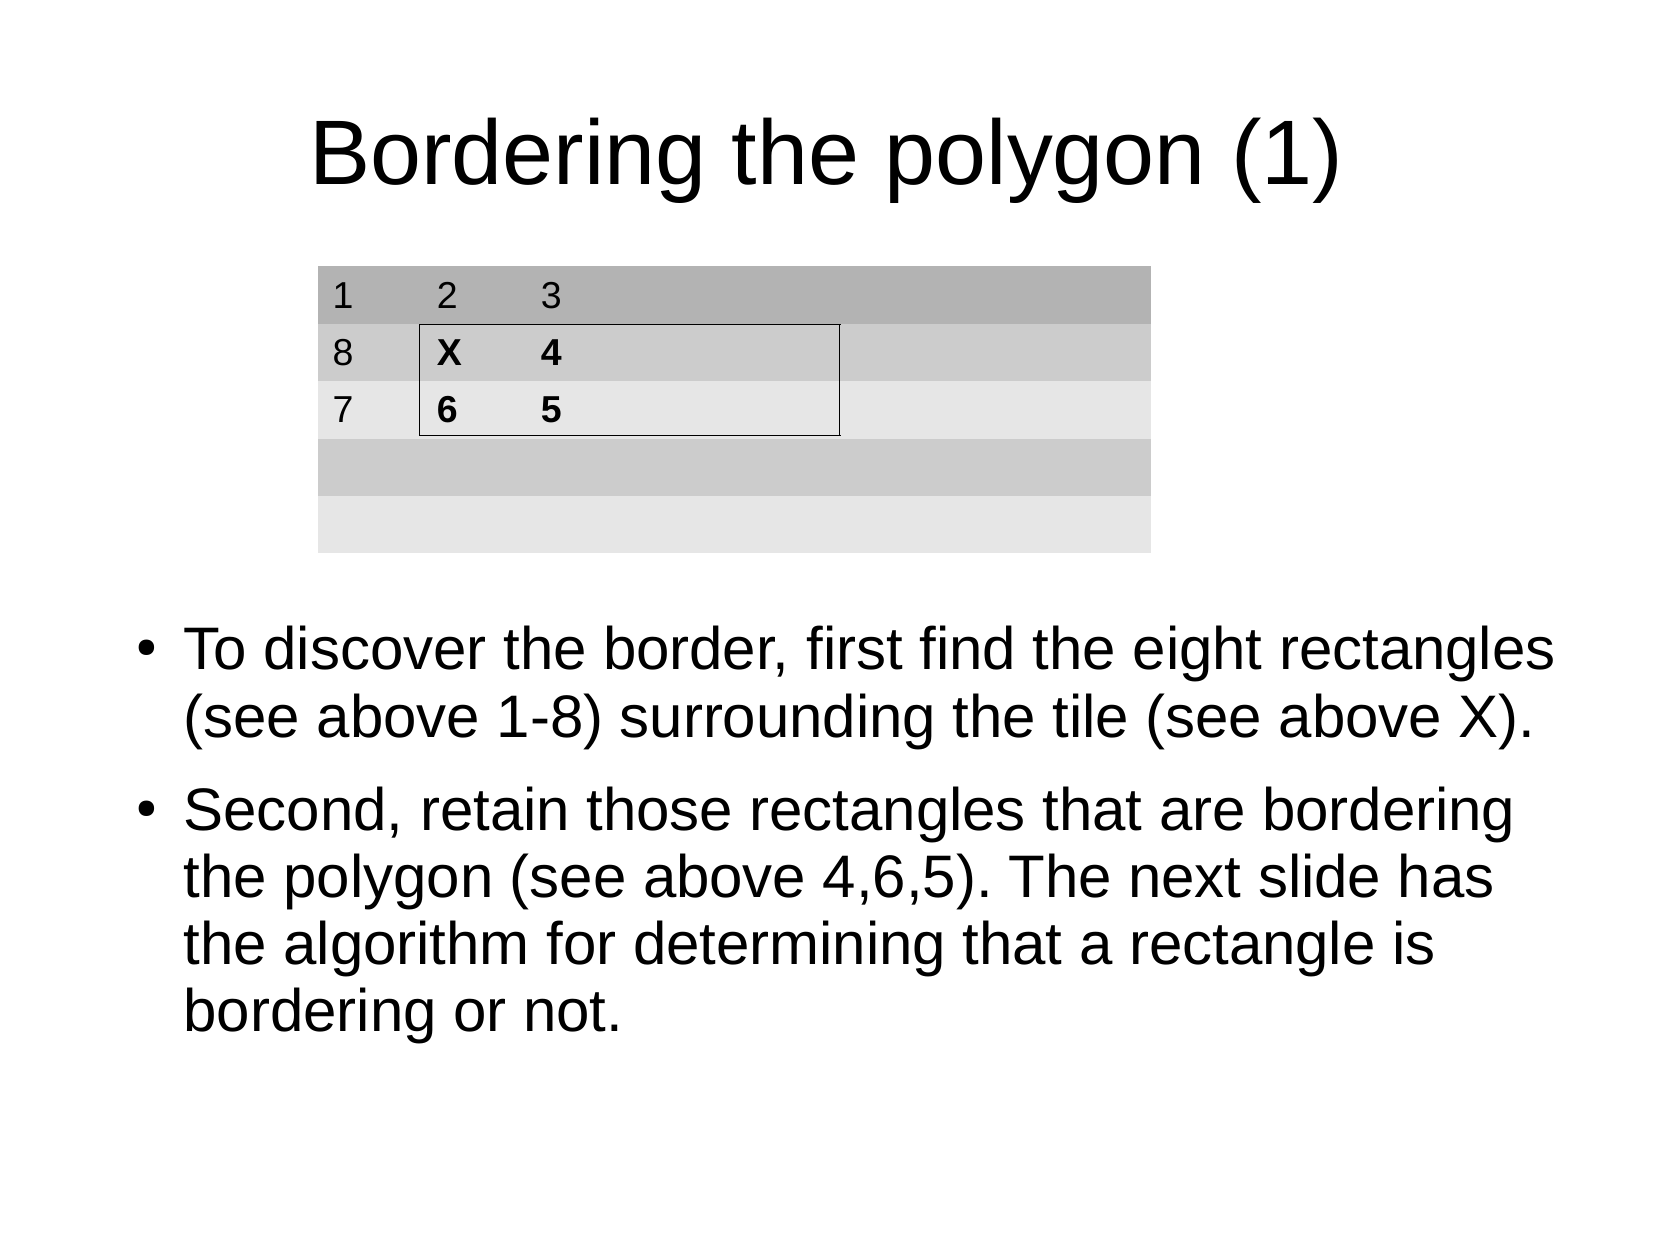

# Bordering the polygon (1)
| 1 | 2 | 3 | | | | | |
| --- | --- | --- | --- | --- | --- | --- | --- |
| 8 | X | 4 | | | | | |
| 7 | 6 | 5 | | | | | |
| | | | | | | | |
| | | | | | | | |
To discover the border, first find the eight rectangles (see above 1-8) surrounding the tile (see above X).
Second, retain those rectangles that are bordering the polygon (see above 4,6,5). The next slide has the algorithm for determining that a rectangle is bordering or not.